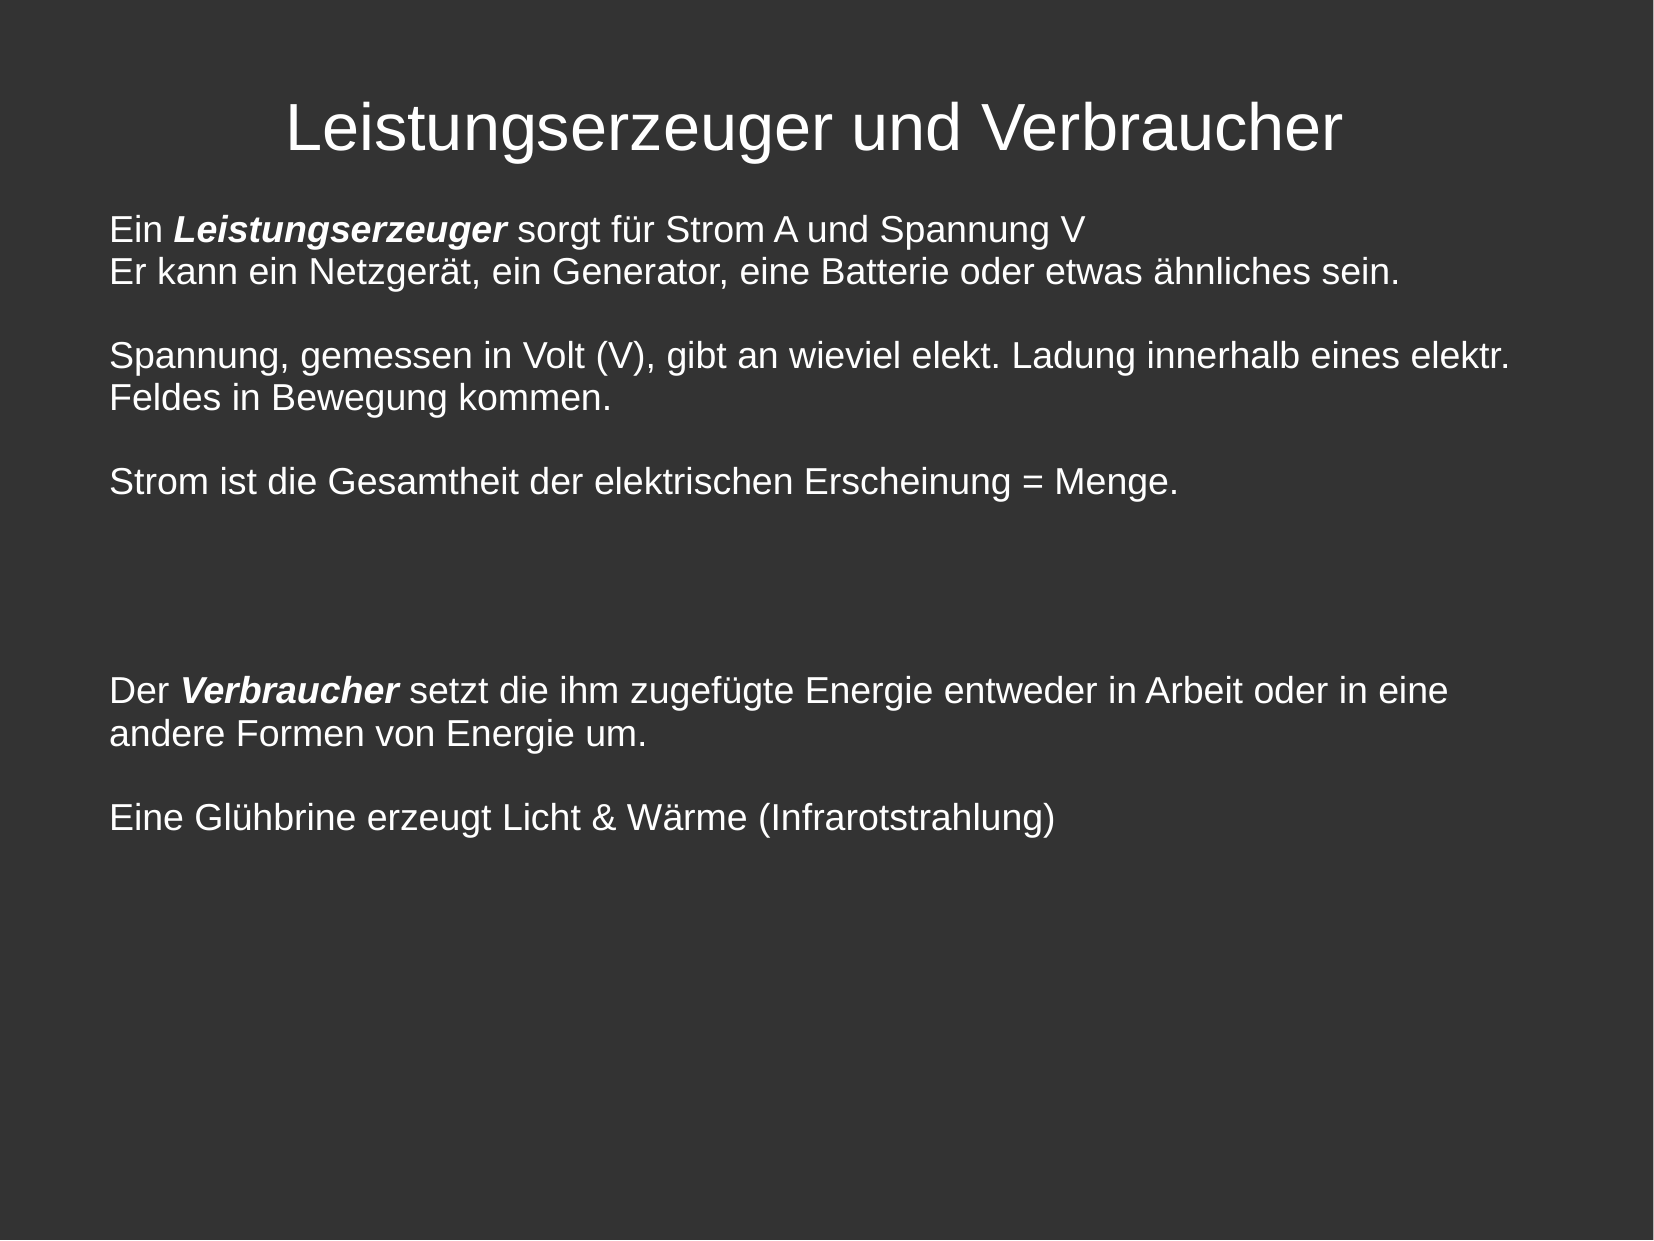

Leistungserzeuger und Verbraucher
Ein Leistungserzeuger sorgt für Strom A und Spannung V
Er kann ein Netzgerät, ein Generator, eine Batterie oder etwas ähnliches sein.
Spannung, gemessen in Volt (V), gibt an wieviel elekt. Ladung innerhalb eines elektr. Feldes in Bewegung kommen.
Strom ist die Gesamtheit der elektrischen Erscheinung = Menge.
Der Verbraucher setzt die ihm zugefügte Energie entweder in Arbeit oder in eine andere Formen von Energie um.
Eine Glühbrine erzeugt Licht & Wärme (Infrarotstrahlung)